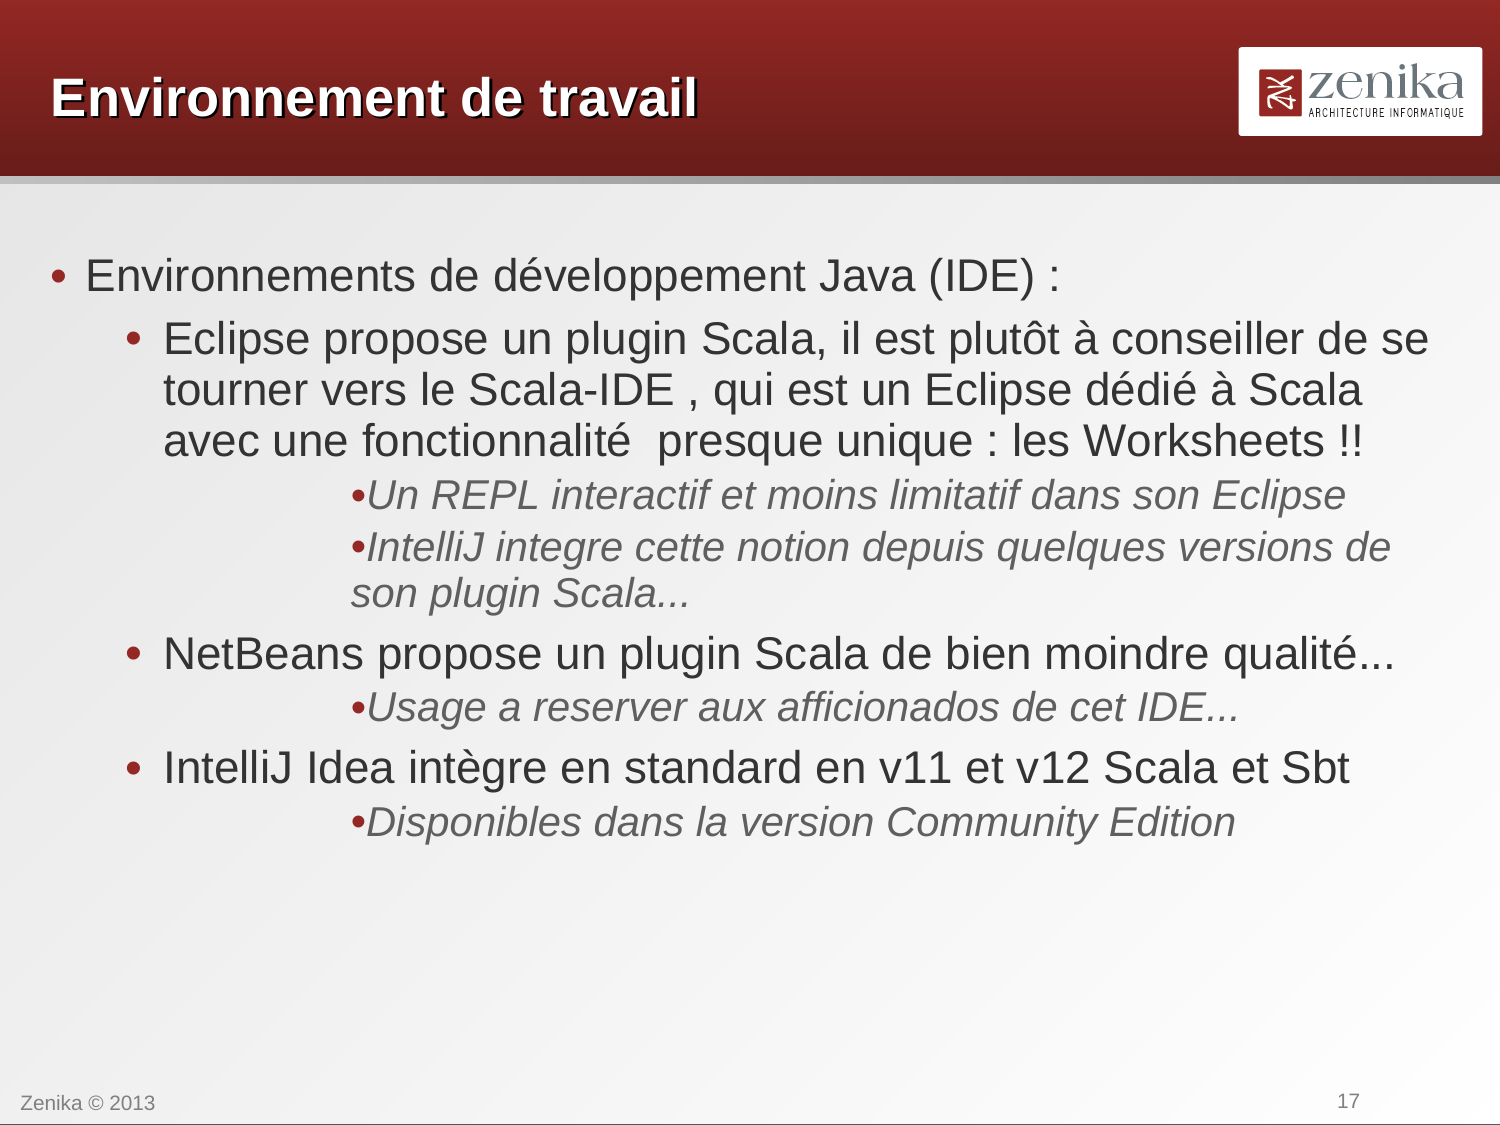

# Environnement de travail
Environnements de développement Java (IDE) :
Eclipse propose un plugin Scala, il est plutôt à conseiller de se tourner vers le Scala-IDE , qui est un Eclipse dédié à Scala avec une fonctionnalité presque unique : les Worksheets !!
Un REPL interactif et moins limitatif dans son Eclipse
IntelliJ integre cette notion depuis quelques versions de son plugin Scala...
NetBeans propose un plugin Scala de bien moindre qualité...
Usage a reserver aux afficionados de cet IDE...
IntelliJ Idea intègre en standard en v11 et v12 Scala et Sbt
Disponibles dans la version Community Edition